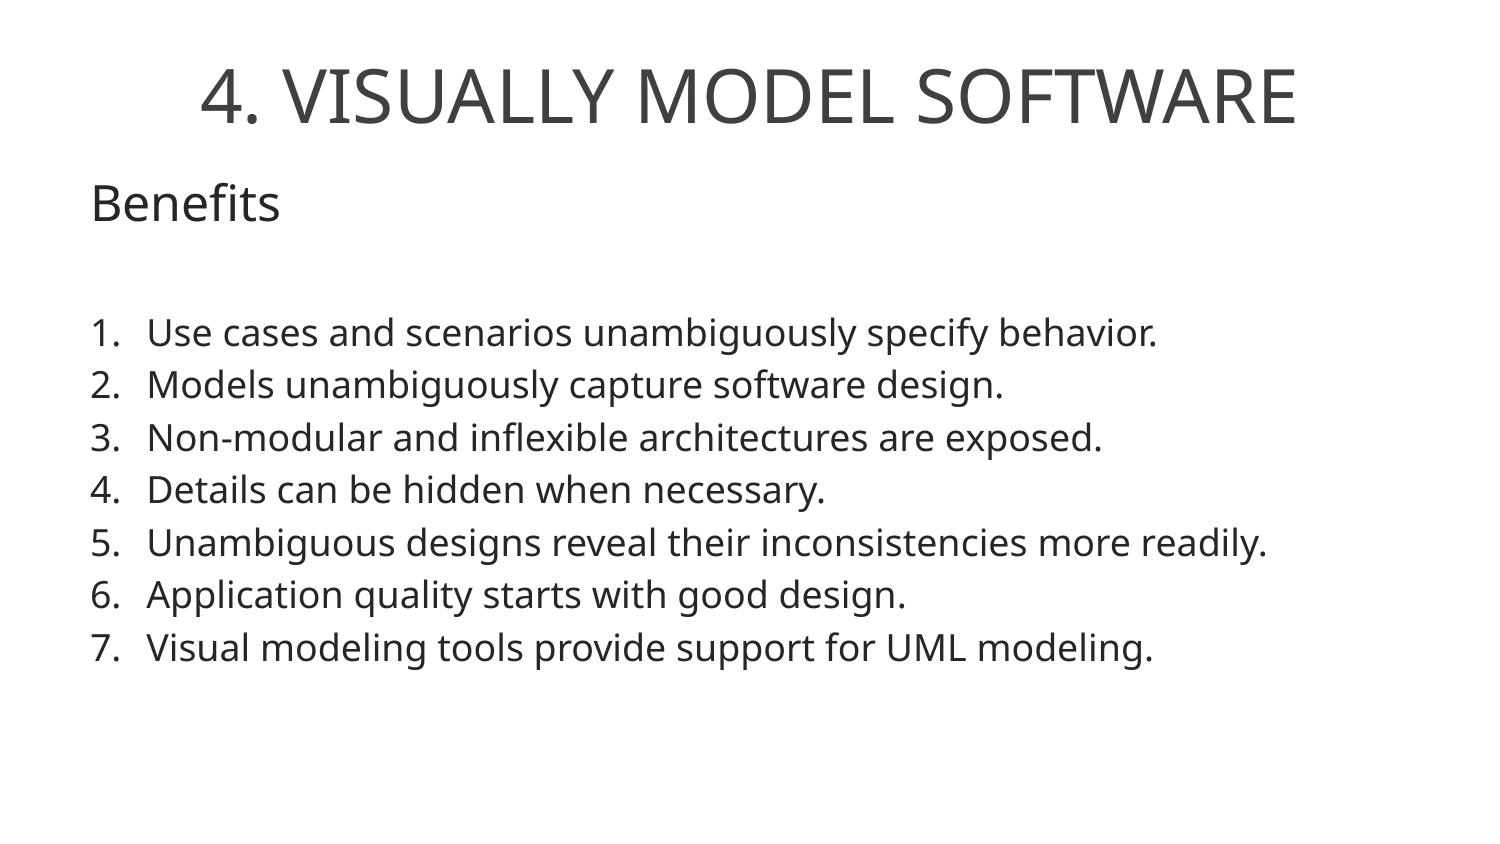

# 4. Visually model software
Benefits
Use cases and scenarios unambiguously specify behavior.
Models unambiguously capture software design.
Non-modular and inflexible architectures are exposed.
Details can be hidden when necessary.
Unambiguous designs reveal their inconsistencies more readily.
Application quality starts with good design.
Visual modeling tools provide support for UML modeling.